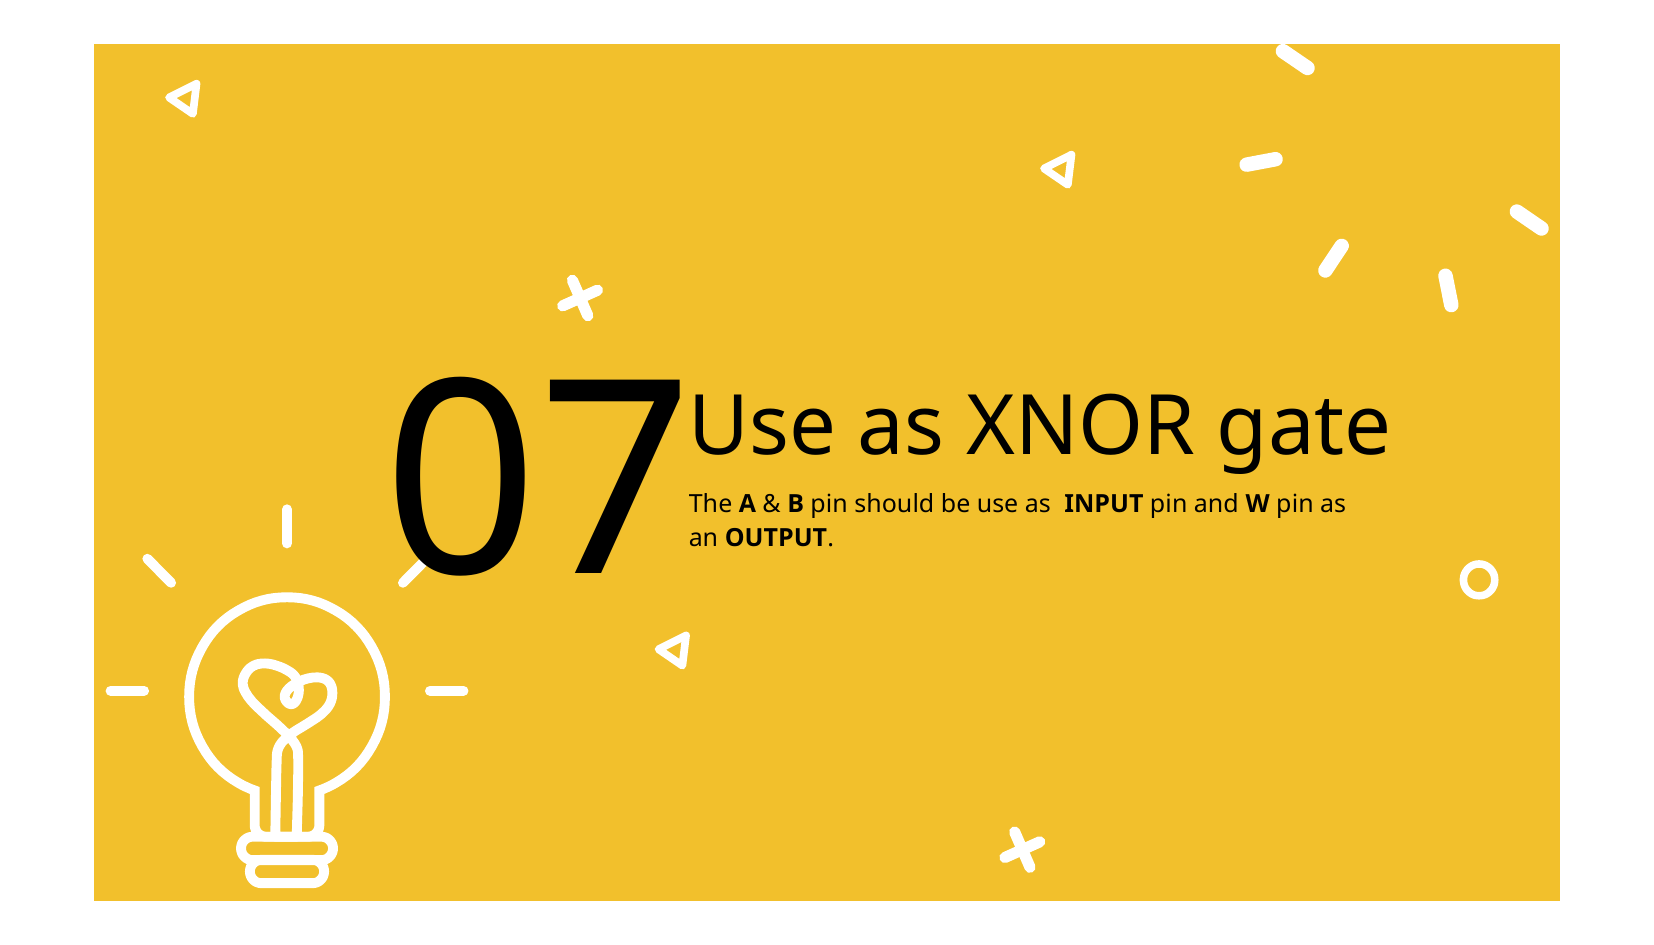

07
# Use as XNOR gate
The A & B pin should be use as INPUT pin and W pin as an OUTPUT.